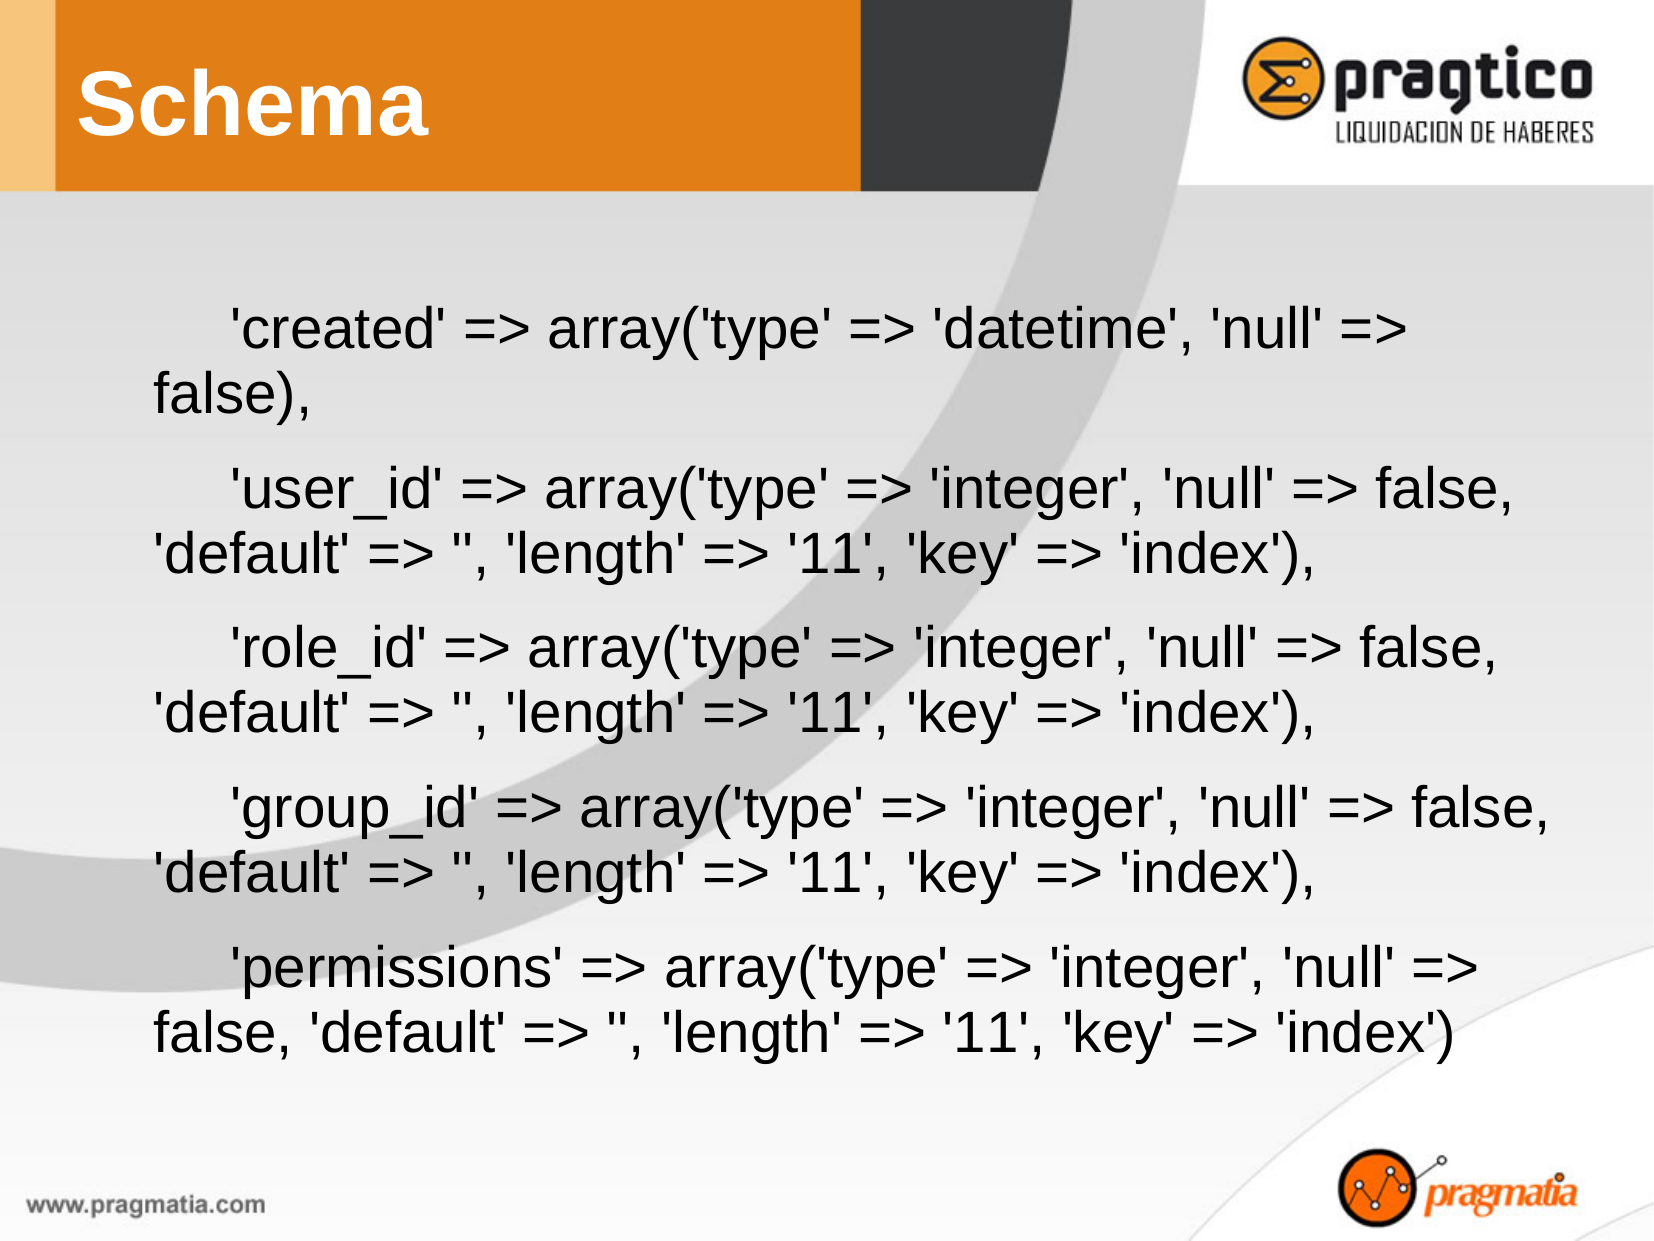

# Schema
 'created' => array('type' => 'datetime', 'null' => false),
 'user_id' => array('type' => 'integer', 'null' => false, 'default' => '', 'length' => '11', 'key' => 'index'),
 'role_id' => array('type' => 'integer', 'null' => false, 'default' => '', 'length' => '11', 'key' => 'index'),
 'group_id' => array('type' => 'integer', 'null' => false, 'default' => '', 'length' => '11', 'key' => 'index'),
 'permissions' => array('type' => 'integer', 'null' => false, 'default' => '', 'length' => '11', 'key' => 'index')